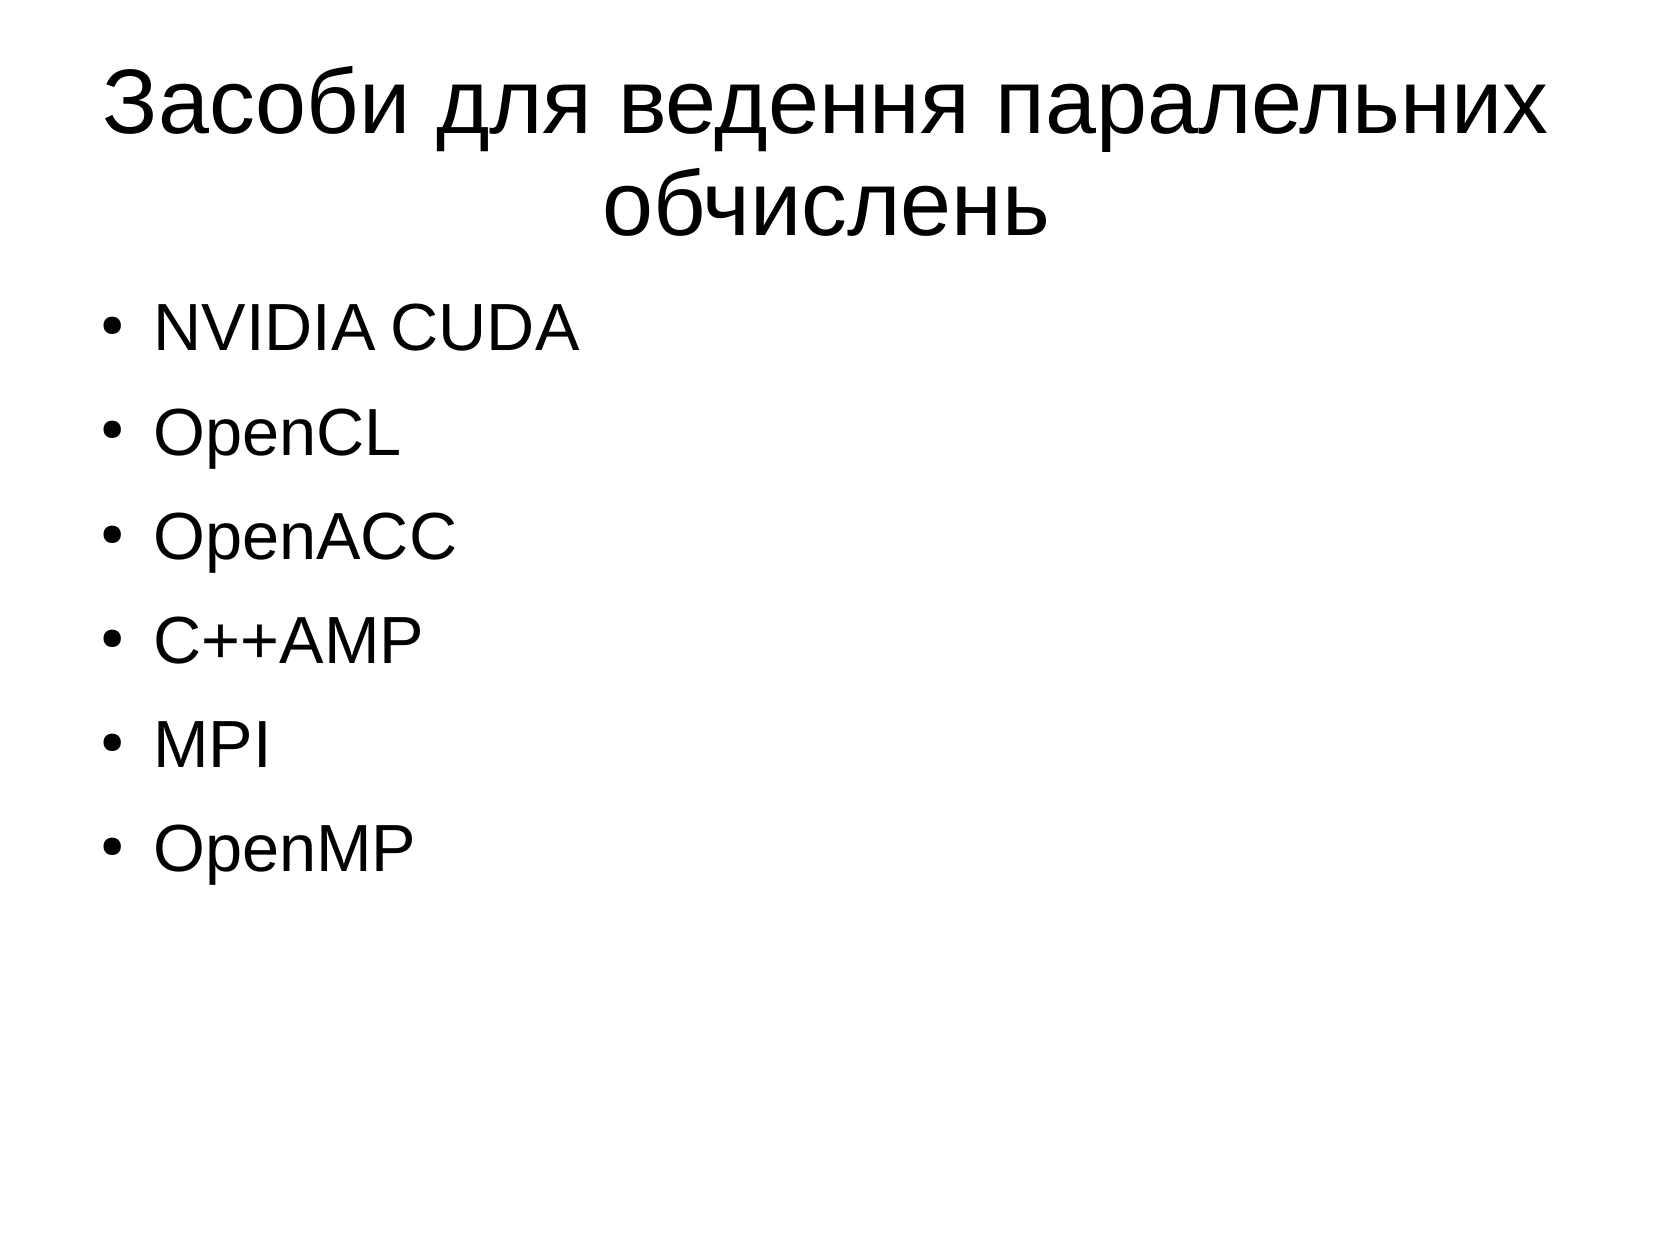

# Засоби для ведення паралельних обчислень
NVIDIA CUDA
OpenCL
OpenACC
C++AMP
MPI
OpenMP